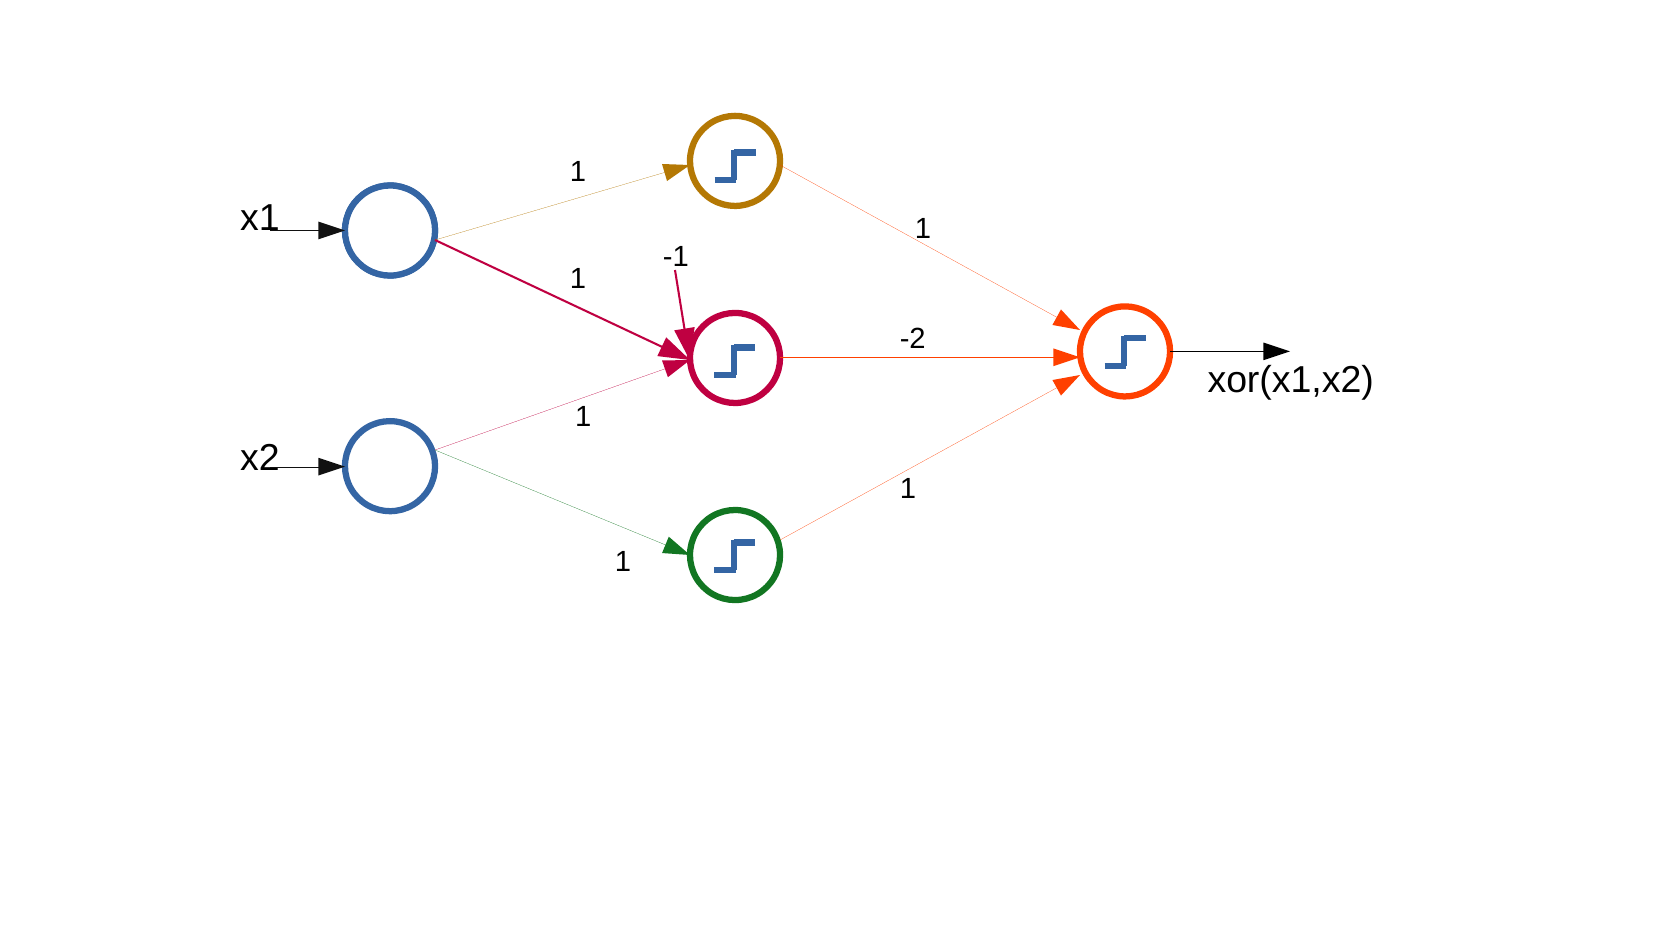

1
x1
1
-1
1
-2
xor(x1,x2)
1
x2
1
1